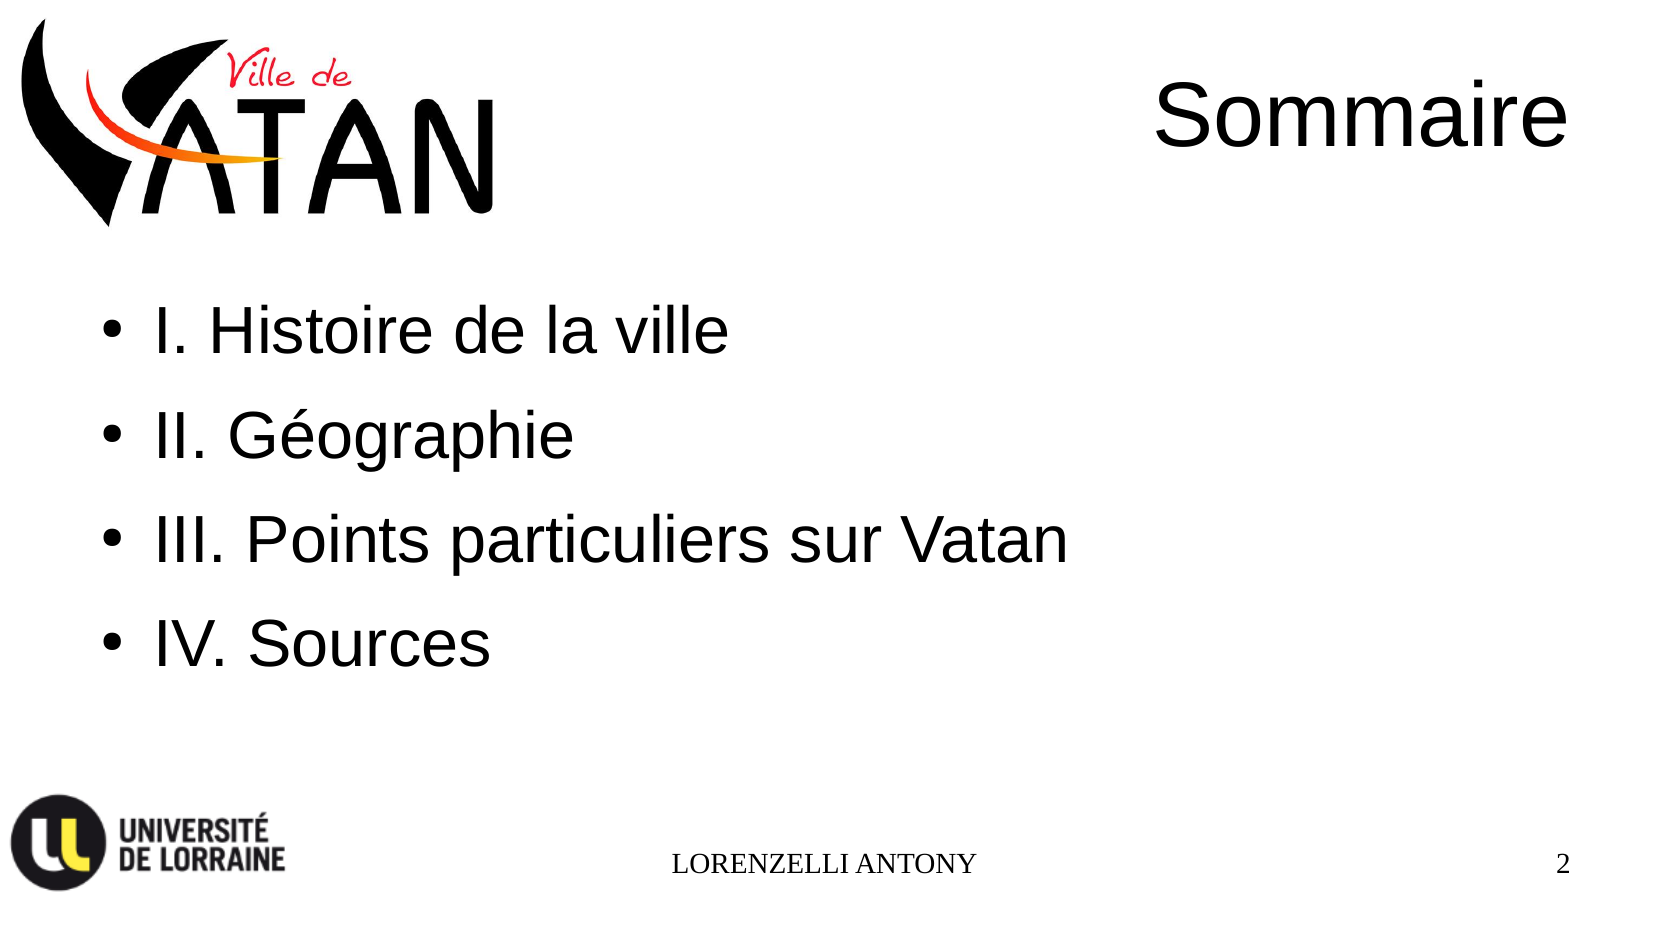

# Sommaire
I. Histoire de la ville
II. Géographie
III. Points particuliers sur Vatan
IV. Sources
LORENZELLI ANTONY
2